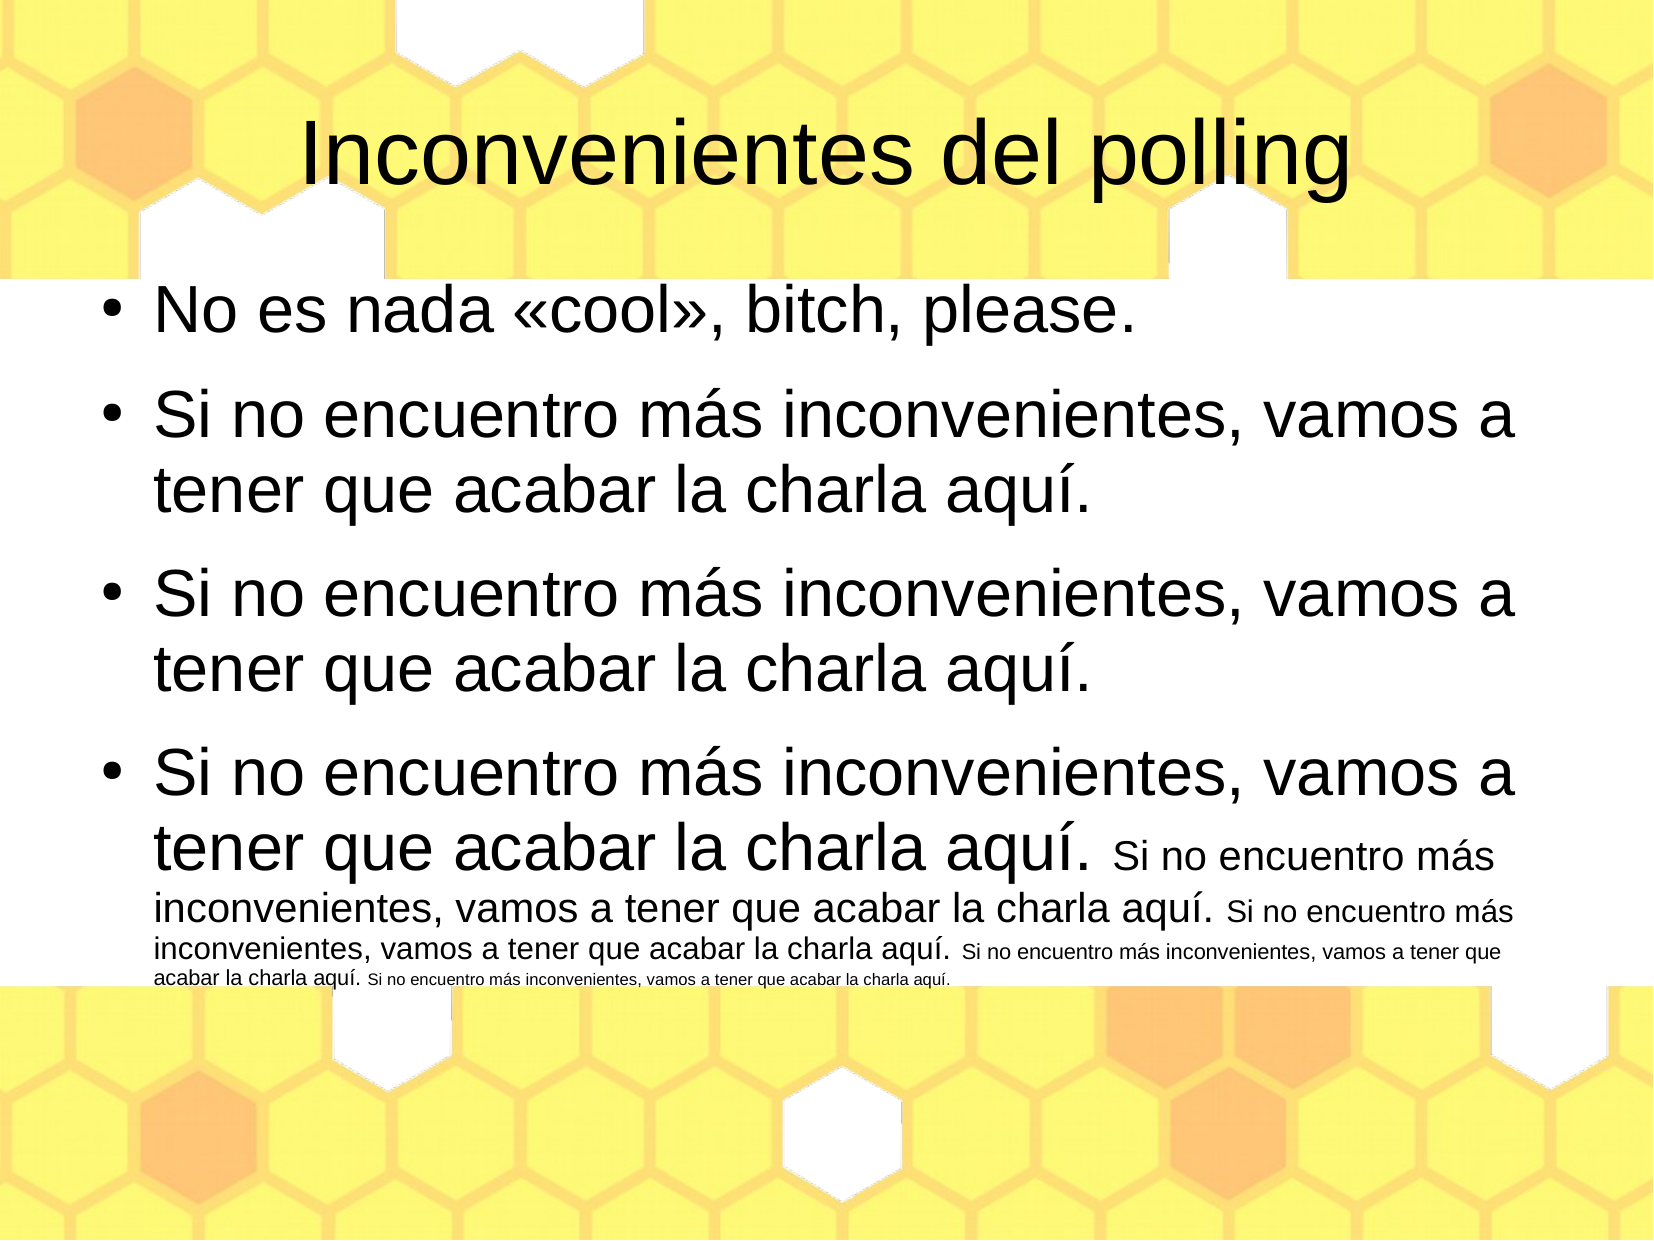

# Inconvenientes del polling
No es nada «cool», bitch, please.
Si no encuentro más inconvenientes, vamos a tener que acabar la charla aquí.
Si no encuentro más inconvenientes, vamos a tener que acabar la charla aquí.
Si no encuentro más inconvenientes, vamos a tener que acabar la charla aquí. Si no encuentro más inconvenientes, vamos a tener que acabar la charla aquí. Si no encuentro más inconvenientes, vamos a tener que acabar la charla aquí. Si no encuentro más inconvenientes, vamos a tener que acabar la charla aquí. Si no encuentro más inconvenientes, vamos a tener que acabar la charla aquí.